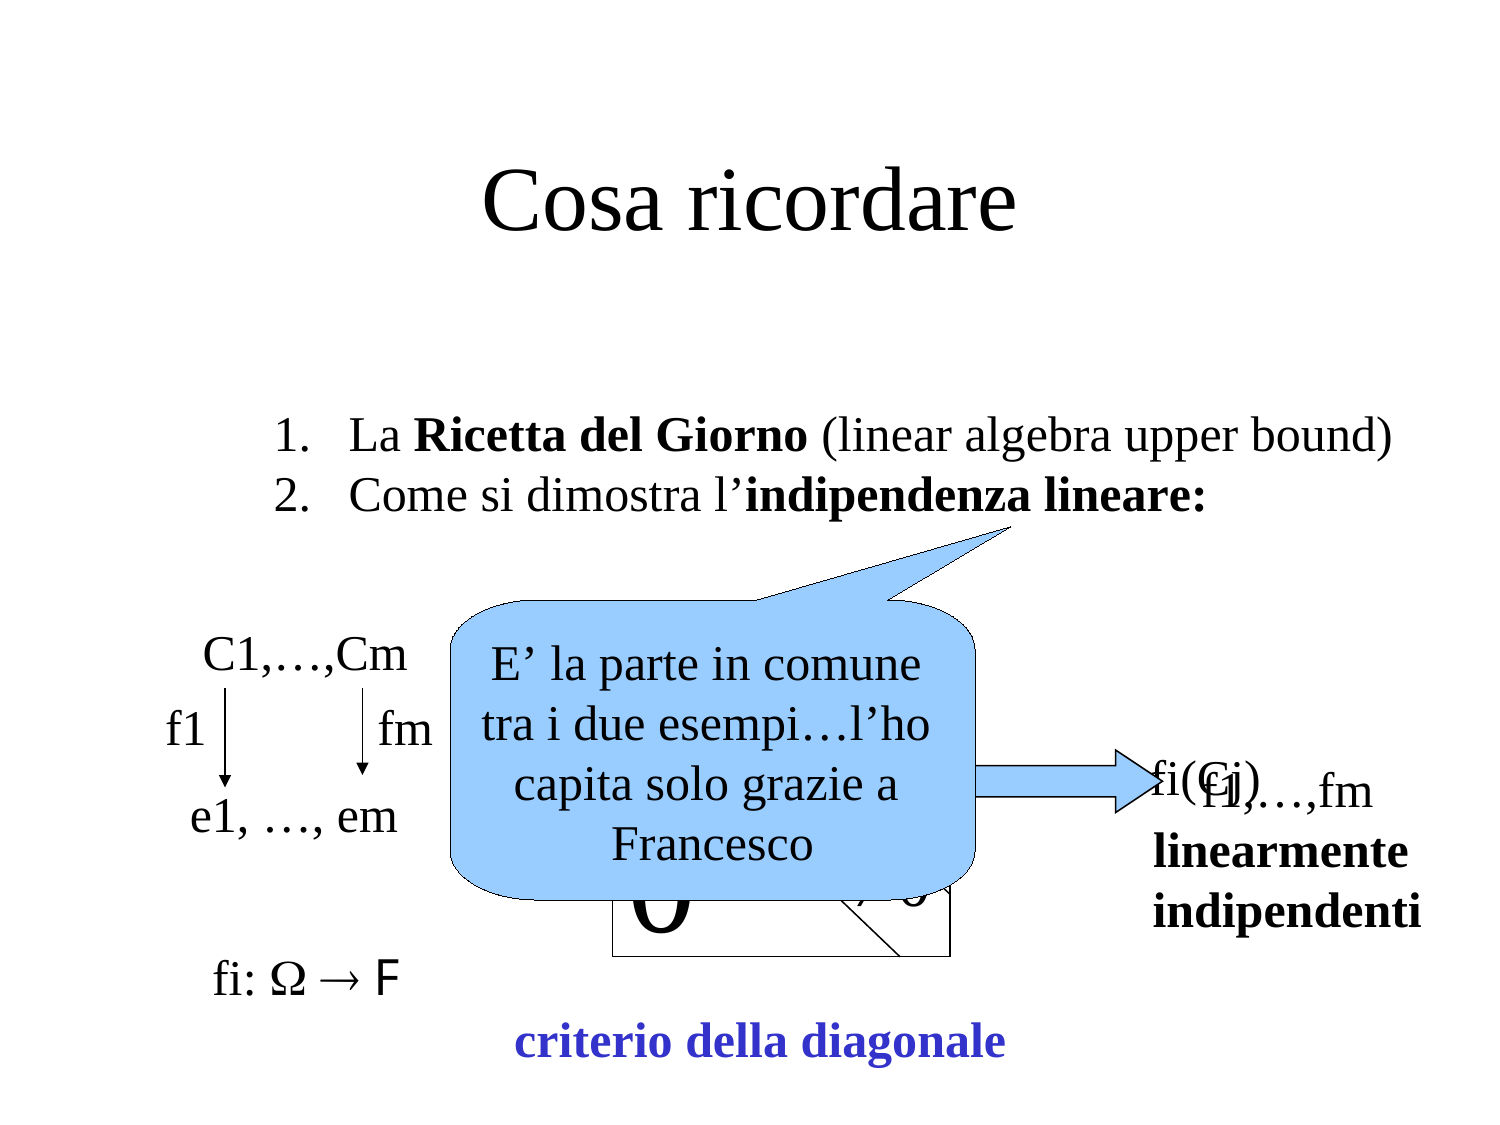

# Cosa ricordare
La Ricetta del Giorno (linear algebra upper bound)
Come si dimostra l’indipendenza lineare:
E’ la parte in comune
tra i due esempi…l’ho
capita solo grazie a
Francesco
C1,…,Cm
f1
fm
e1, …, em
fi:   F
0
0
0
0
criterio della diagonale
fi(Cj)
f1,…,fm
linearmente
indipendenti